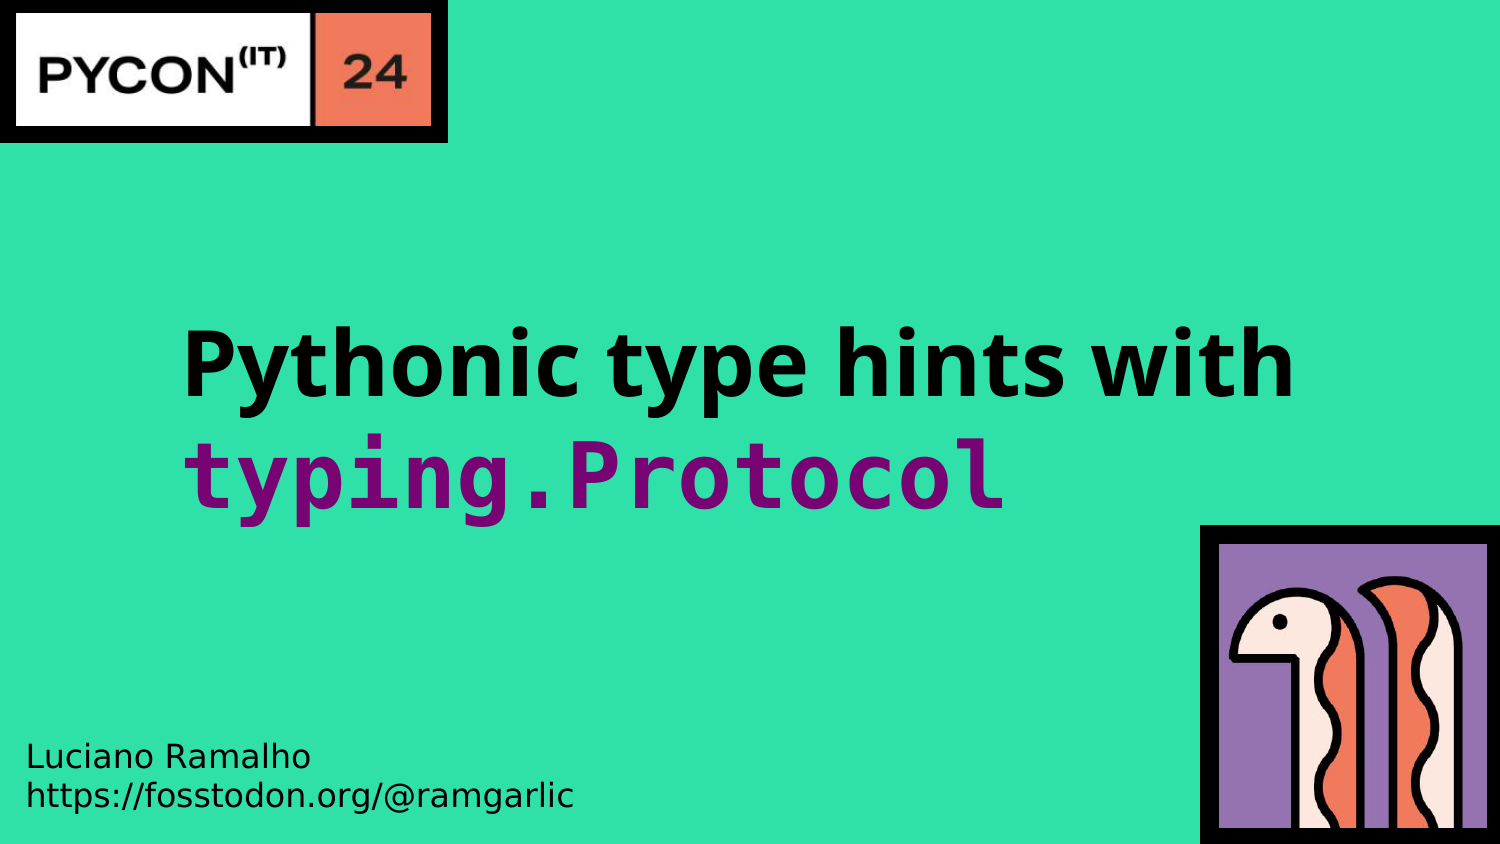

Pythonic type hints with
typing.Protocol
Luciano Ramalho
https://fosstodon.org/@ramgarlic